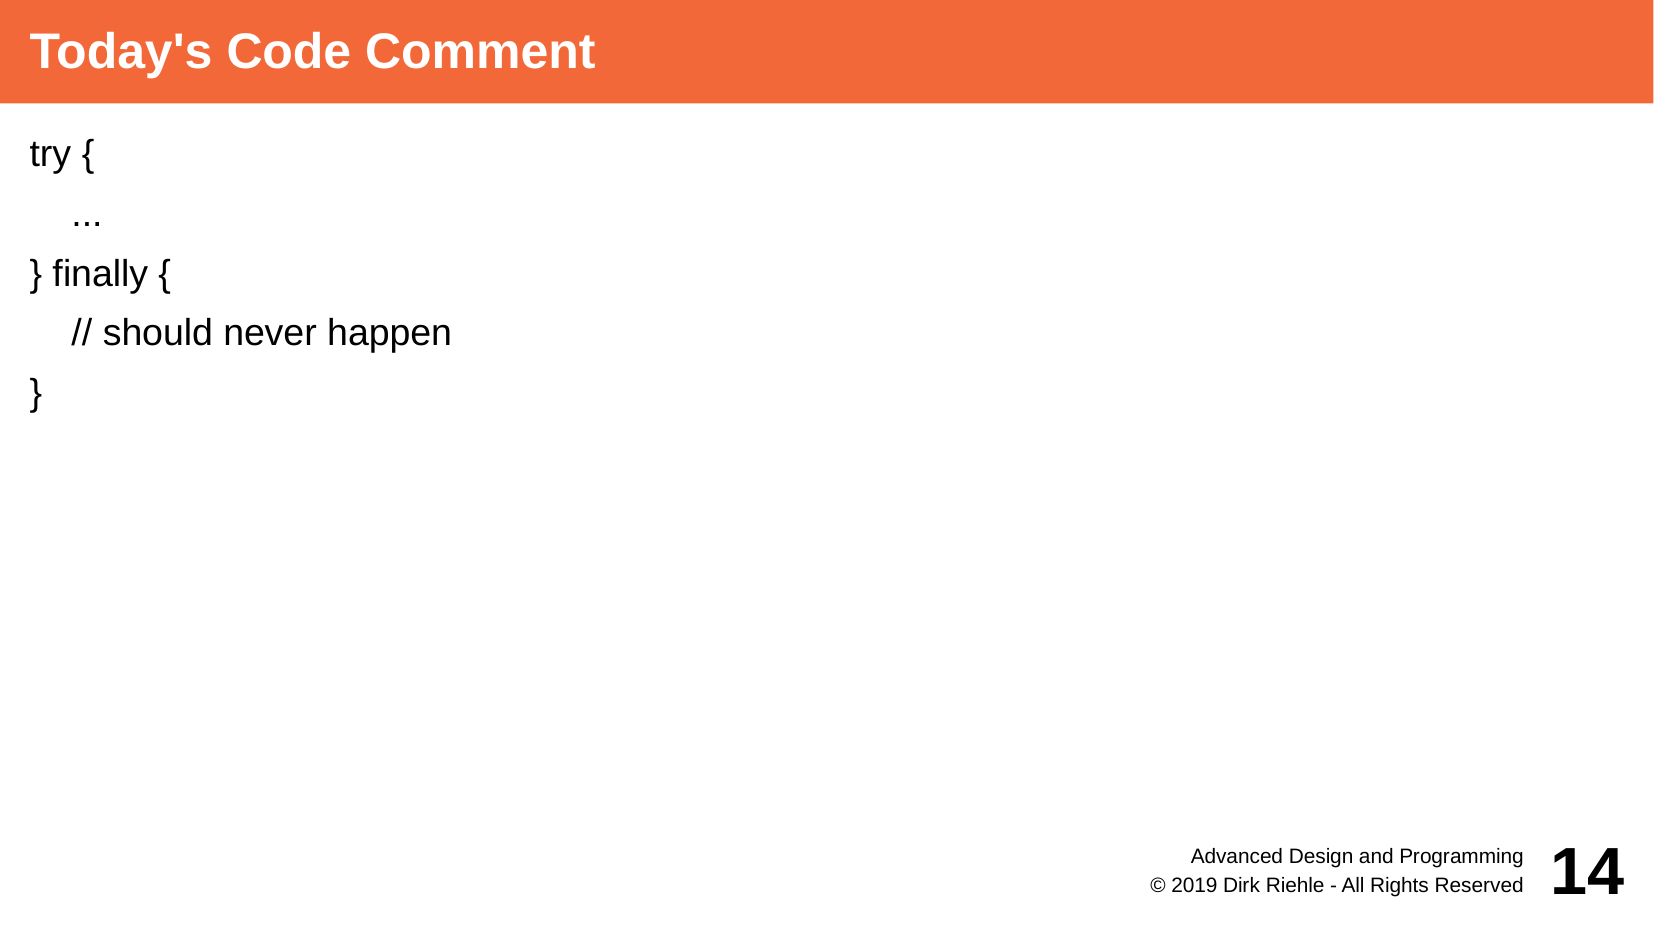

# Today's Code Comment
try {
 ...
} finally {
 // should never happen
}
Advanced Design and Programming
14
© 2019 Dirk Riehle - All Rights Reserved